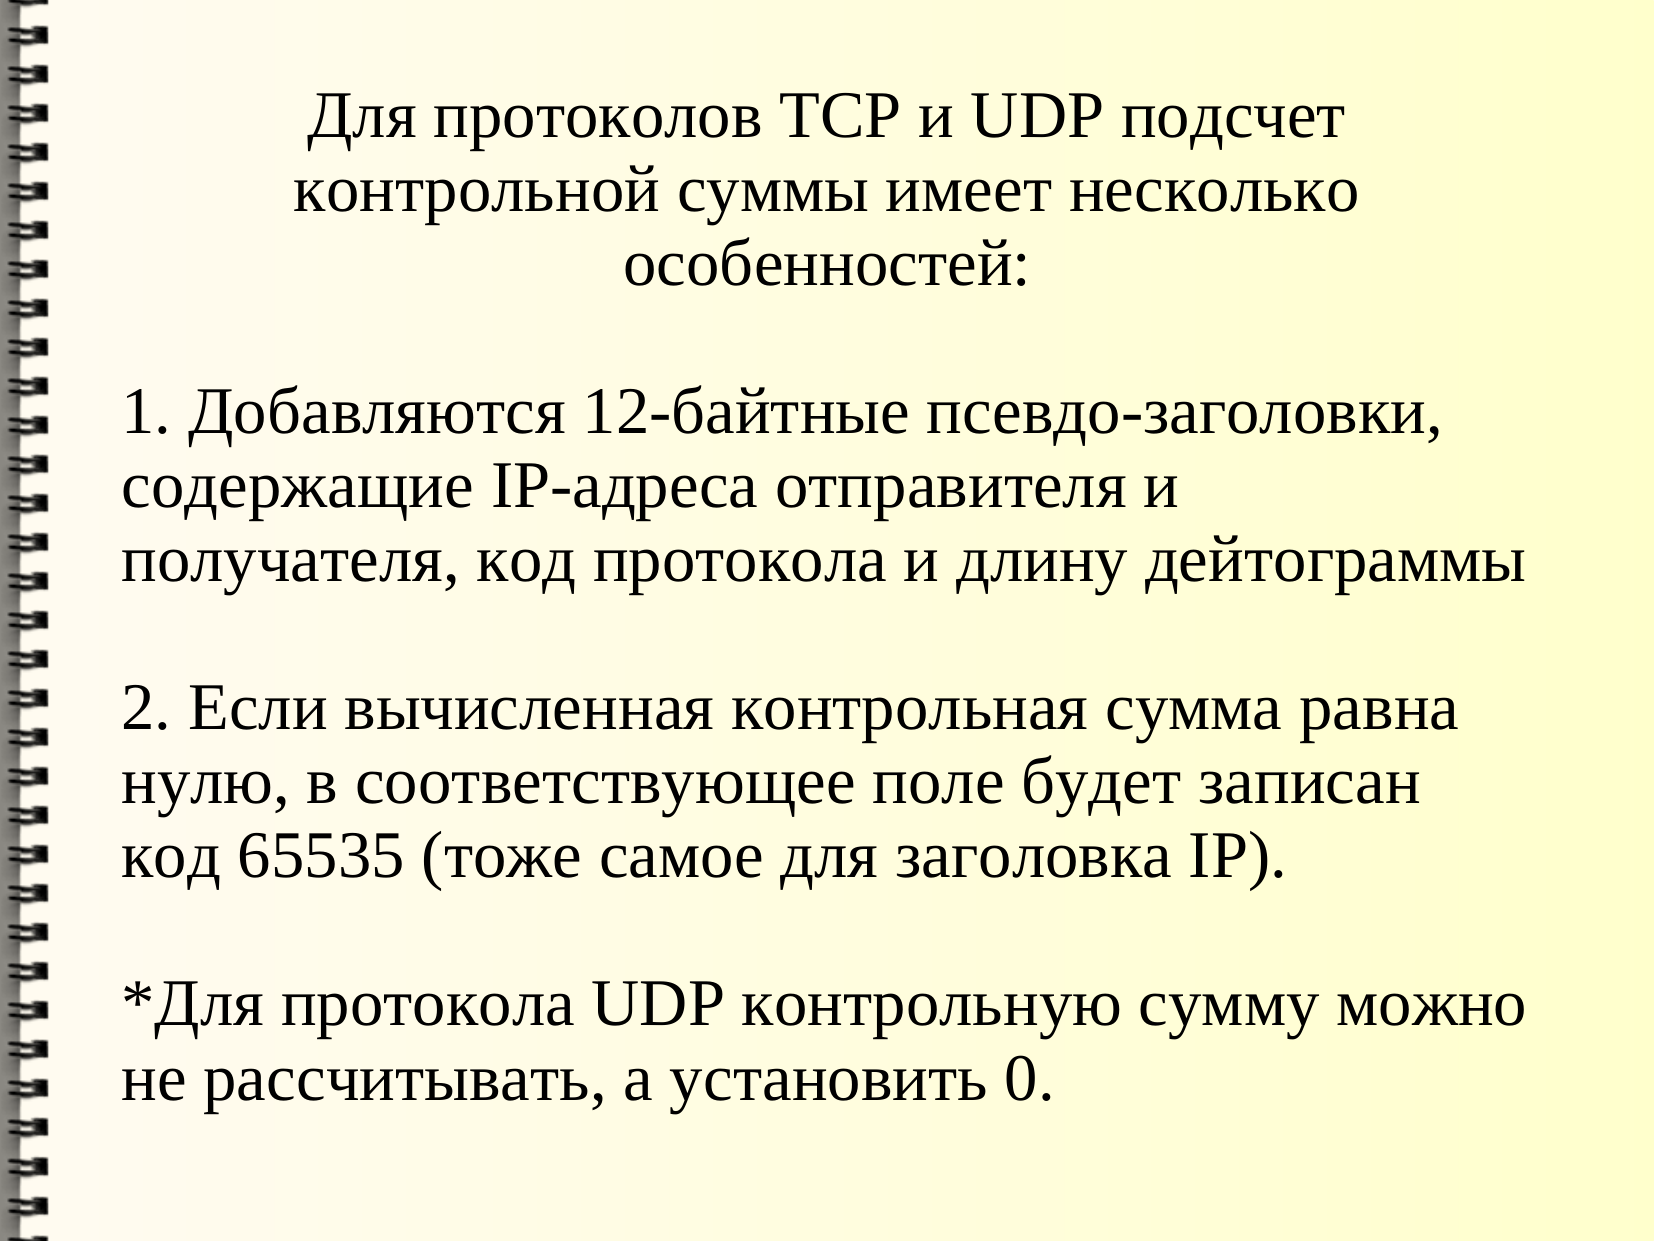

# Для протоколов TCP и UDP подсчет контрольной суммы имеет несколько особенностей:
Добавляются 12-байтные псевдо-заголовки, содержащие IP-адреса отправителя и получателя, код протокола и длину дейтограммы
Если вычисленная контрольная сумма равна нулю, в соответствующее поле будет записан код 65535 (тоже самое для заголовка IP).
*Для протокола UDP контрольную сумму можно не рассчитывать, а установить 0.